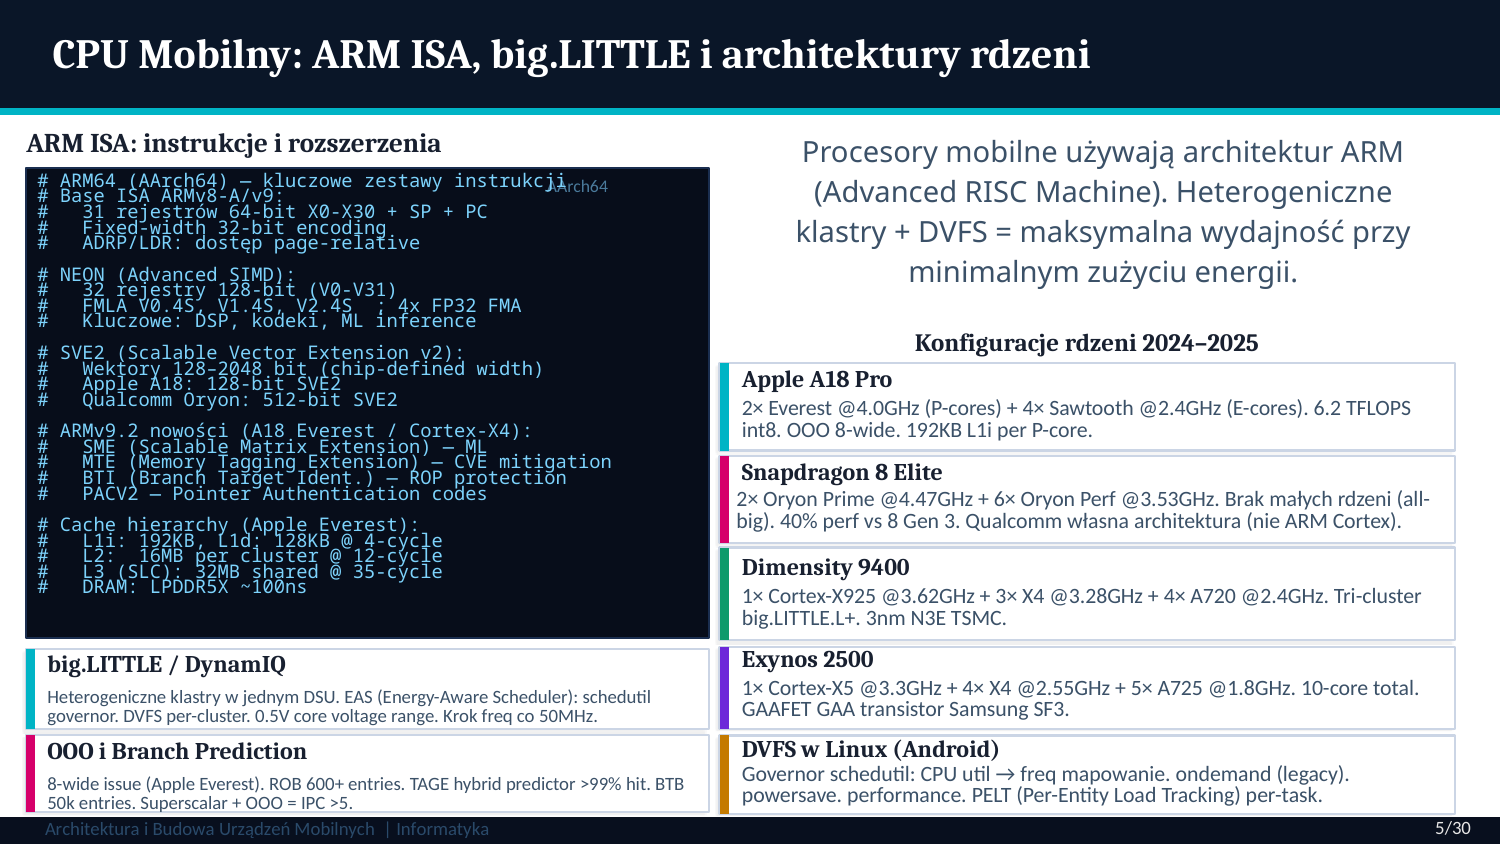

CPU Mobilny: ARM ISA, big.LITTLE i architektury rdzeni
ARM ISA: instrukcje i rozszerzenia
Procesory mobilne używają architektur ARM (Advanced RISC Machine). Heterogeniczne klastry + DVFS = maksymalna wydajność przy minimalnym zużyciu energii.
AArch64
# ARM64 (AArch64) — kluczowe zestawy instrukcji
# Base ISA ARMv8-A/v9:
# 31 rejestrów 64-bit X0-X30 + SP + PC
# Fixed-width 32-bit encoding
# ADRP/LDR: dostęp page-relative
# NEON (Advanced SIMD):
# 32 rejestry 128-bit (V0-V31)
# FMLA V0.4S, V1.4S, V2.4S ; 4x FP32 FMA
# Kluczowe: DSP, kodeki, ML inference
# SVE2 (Scalable Vector Extension v2):
# Wektory 128–2048 bit (chip-defined width)
# Apple A18: 128-bit SVE2
# Qualcomm Oryon: 512-bit SVE2
# ARMv9.2 nowości (A18 Everest / Cortex-X4):
# SME (Scalable Matrix Extension) — ML
# MTE (Memory Tagging Extension) — CVE mitigation
# BTI (Branch Target Ident.) — ROP protection
# PACV2 — Pointer Authentication codes
# Cache hierarchy (Apple Everest):
# L1i: 192KB, L1d: 128KB @ 4-cycle
# L2: 16MB per cluster @ 12-cycle
# L3 (SLC): 32MB shared @ 35-cycle
# DRAM: LPDDR5X ~100ns
Konfiguracje rdzeni 2024–2025
Apple A18 Pro
2× Everest @4.0GHz (P-cores) + 4× Sawtooth @2.4GHz (E-cores). 6.2 TFLOPS int8. OOO 8-wide. 192KB L1i per P-core.
Snapdragon 8 Elite
2× Oryon Prime @4.47GHz + 6× Oryon Perf @3.53GHz. Brak małych rdzeni (all-big). 40% perf vs 8 Gen 3. Qualcomm własna architektura (nie ARM Cortex).
Dimensity 9400
1× Cortex-X925 @3.62GHz + 3× X4 @3.28GHz + 4× A720 @2.4GHz. Tri-cluster big.LITTLE.L+. 3nm N3E TSMC.
Exynos 2500
1× Cortex-X5 @3.3GHz + 4× X4 @2.55GHz + 5× A725 @1.8GHz. 10-core total. GAAFET GAA transistor Samsung SF3.
big.LITTLE / DynamIQ
Heterogeniczne klastry w jednym DSU. EAS (Energy-Aware Scheduler): schedutil governor. DVFS per-cluster. 0.5V core voltage range. Krok freq co 50MHz.
DVFS w Linux (Android)
Governor schedutil: CPU util → freq mapowanie. ondemand (legacy). powersave. performance. PELT (Per-Entity Load Tracking) per-task.
OOO i Branch Prediction
8-wide issue (Apple Everest). ROB 600+ entries. TAGE hybrid predictor >99% hit. BTB 50k entries. Superscalar + OOO = IPC >5.
Architektura i Budowa Urządzeń Mobilnych | Informatyka